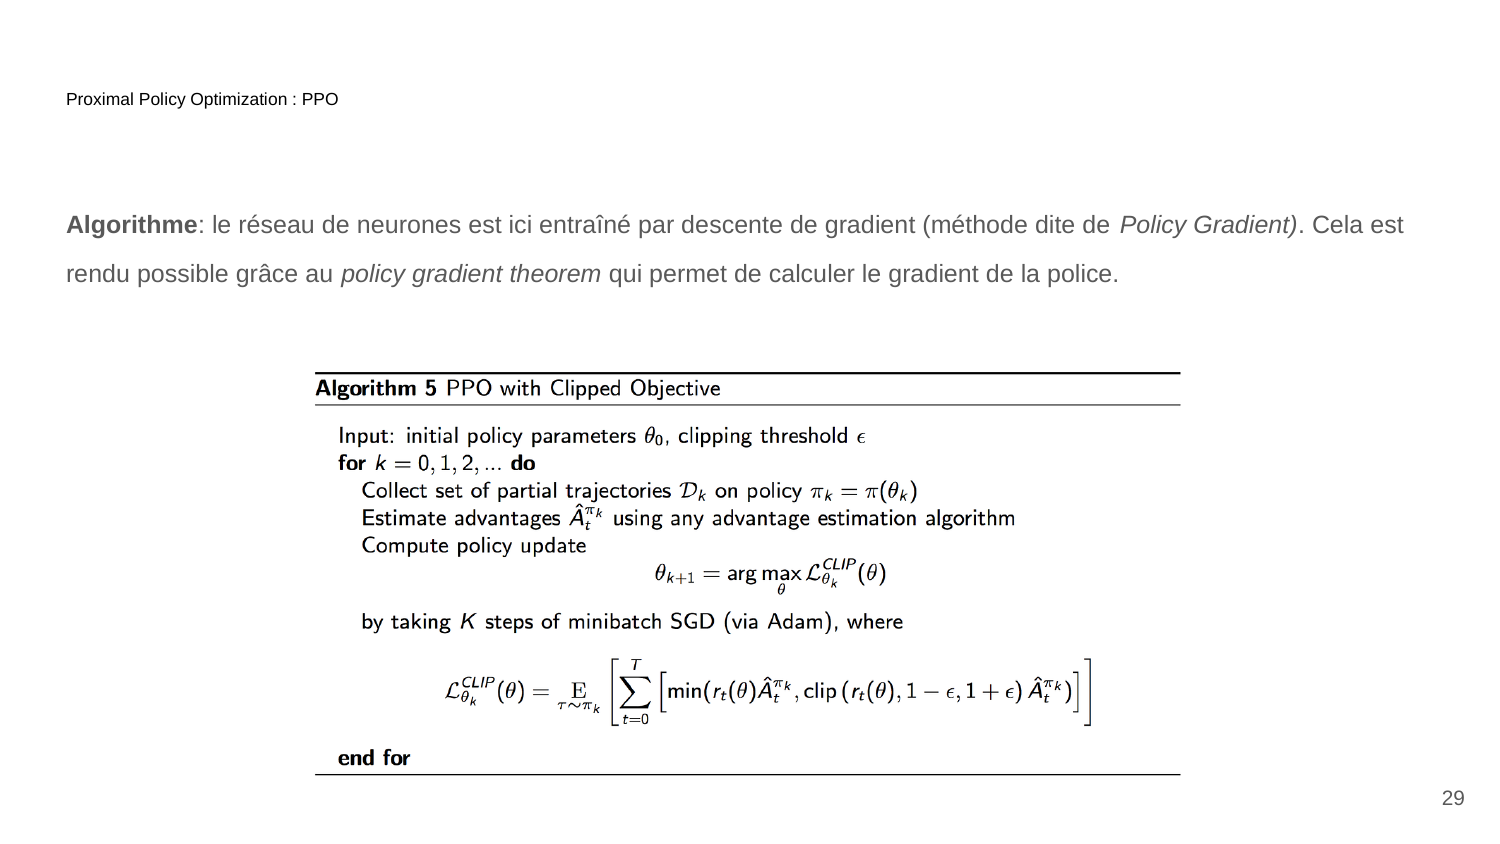

# Proximal Policy Optimization : PPO
Algorithme: le réseau de neurones est ici entraîné par descente de gradient (méthode dite de Policy Gradient). Cela est rendu possible grâce au policy gradient theorem qui permet de calculer le gradient de la police.